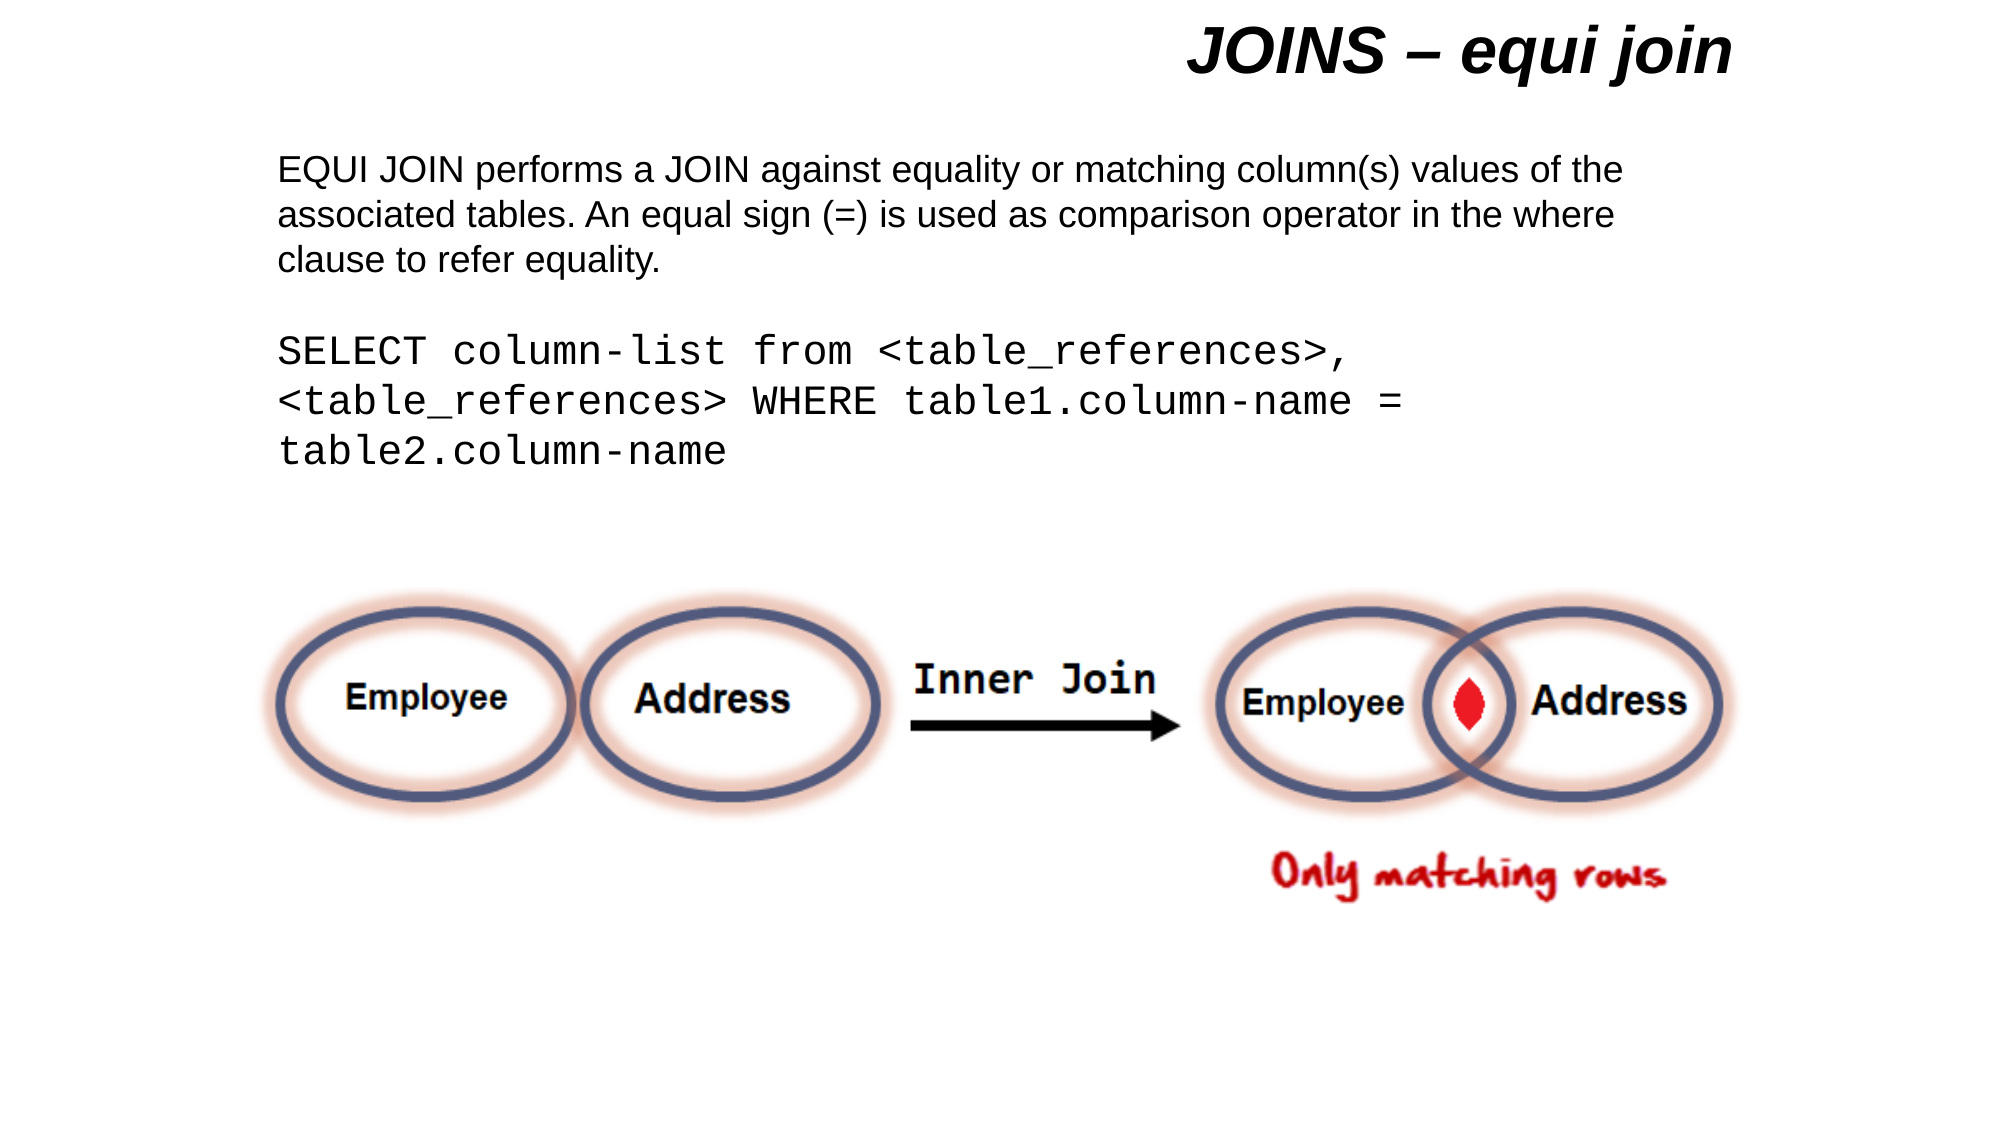

JOINS – equi join
EQUI JOIN performs a JOIN against equality or matching column(s) values of the associated tables. An equal sign (=) is used as comparison operator in the where clause to refer equality.
SELECT column-list from <table_references>, <table_references> WHERE table1.column-name = table2.column-name